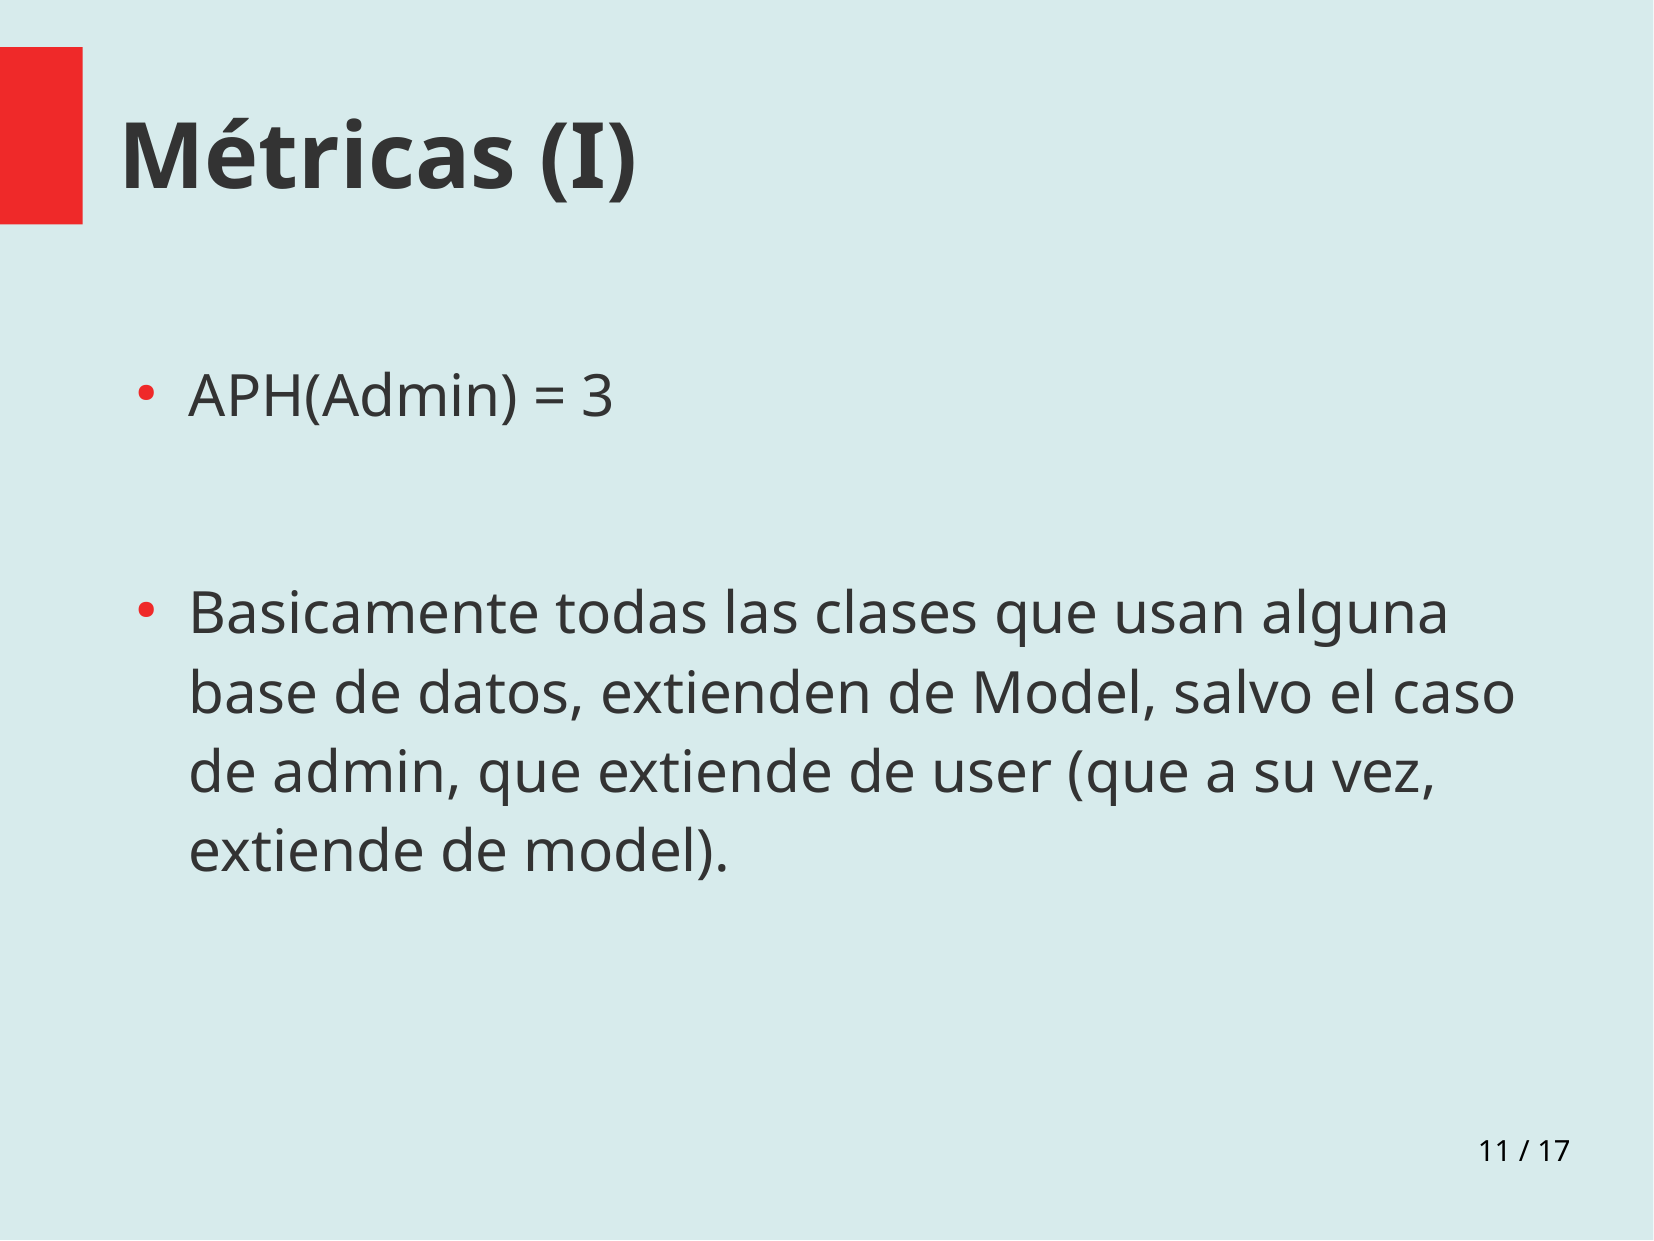

# Métricas (I)
APH(Admin) = 3
Basicamente todas las clases que usan alguna base de datos, extienden de Model, salvo el caso de admin, que extiende de user (que a su vez, extiende de model).
11